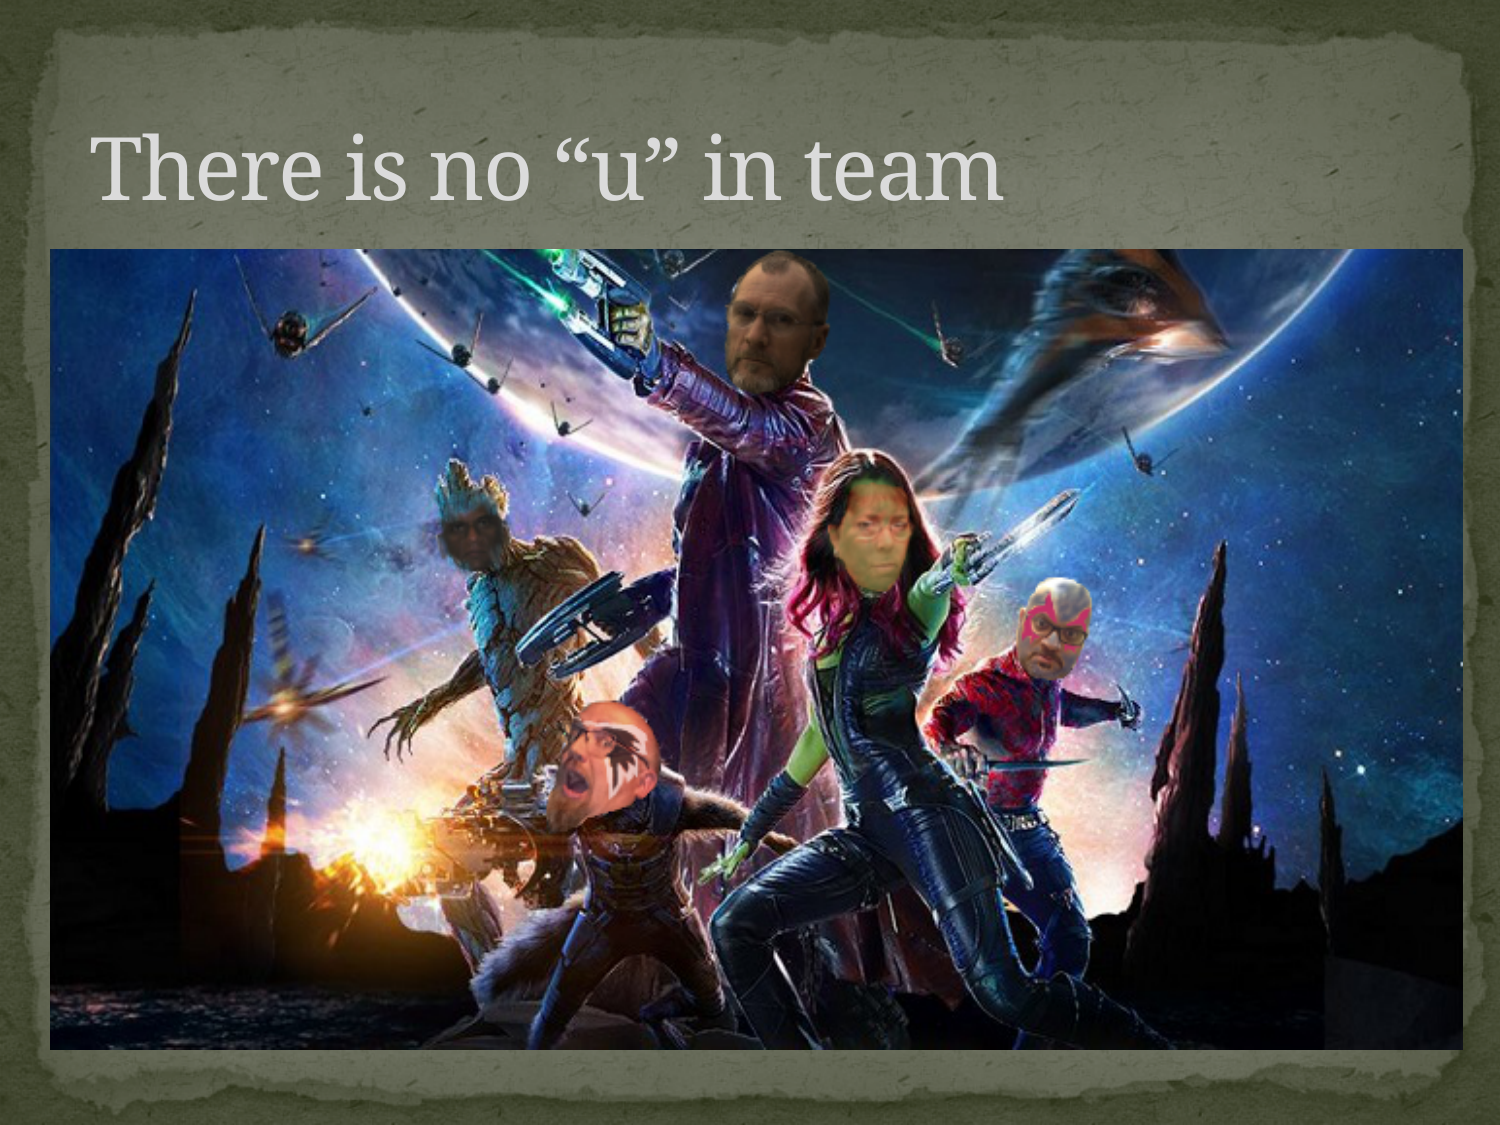

# There is no “u” in team